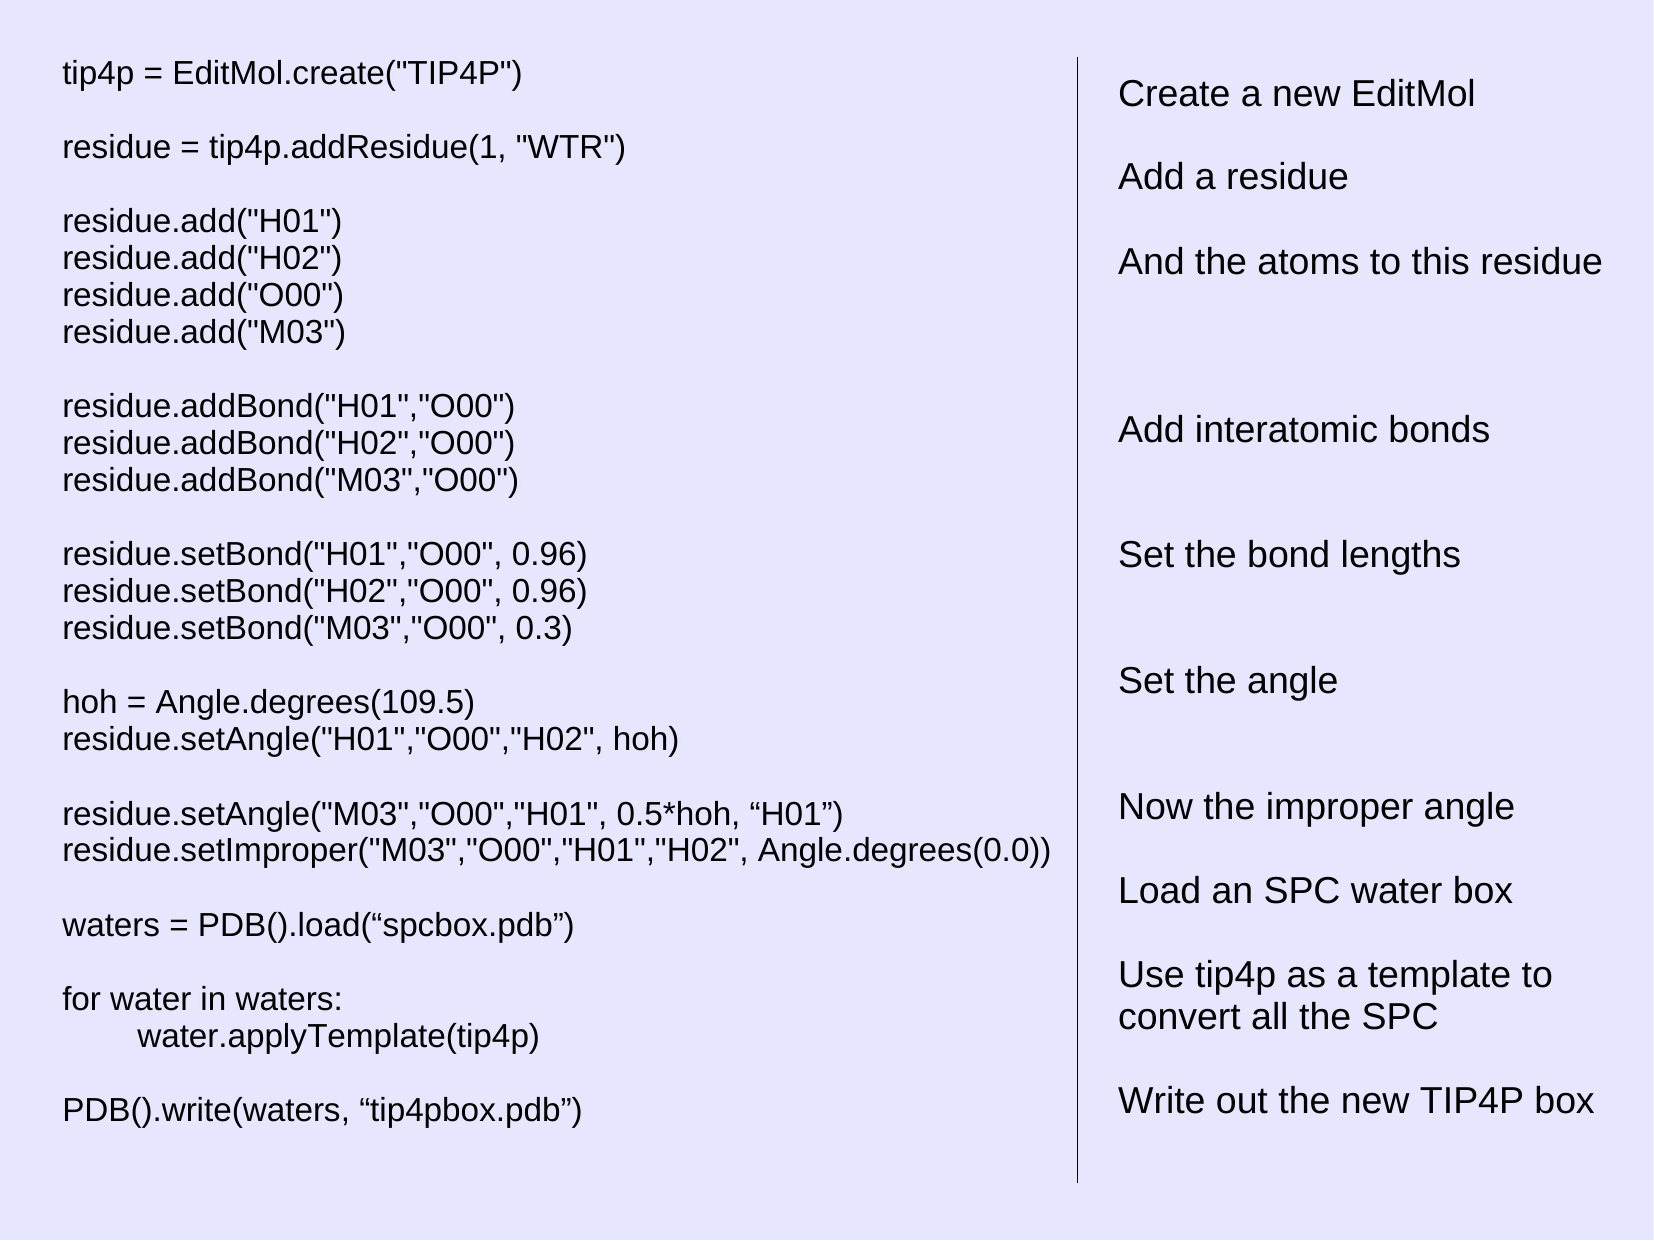

tip4p = EditMol.create("TIP4P")
residue = tip4p.addResidue(1, "WTR")
residue.add("H01")
residue.add("H02")
residue.add("O00")
residue.add("M03")
residue.addBond("H01","O00")
residue.addBond("H02","O00")
residue.addBond("M03","O00")
residue.setBond("H01","O00", 0.96)
residue.setBond("H02","O00", 0.96)
residue.setBond("M03","O00", 0.3)
hoh = Angle.degrees(109.5)
residue.setAngle("H01","O00","H02", hoh)
residue.setAngle("M03","O00","H01", 0.5*hoh, “H01”)
residue.setImproper("M03","O00","H01","H02", Angle.degrees(0.0))
waters = PDB().load(“spcbox.pdb”)
for water in waters:
	water.applyTemplate(tip4p)
PDB().write(waters, “tip4pbox.pdb”)
Create a new EditMol
Add a residue
And the atoms to this residue
Add interatomic bonds
Set the bond lengths
Set the angle
Now the improper angle
Load an SPC water box
Use tip4p as a template to
convert all the SPC
Write out the new TIP4P box